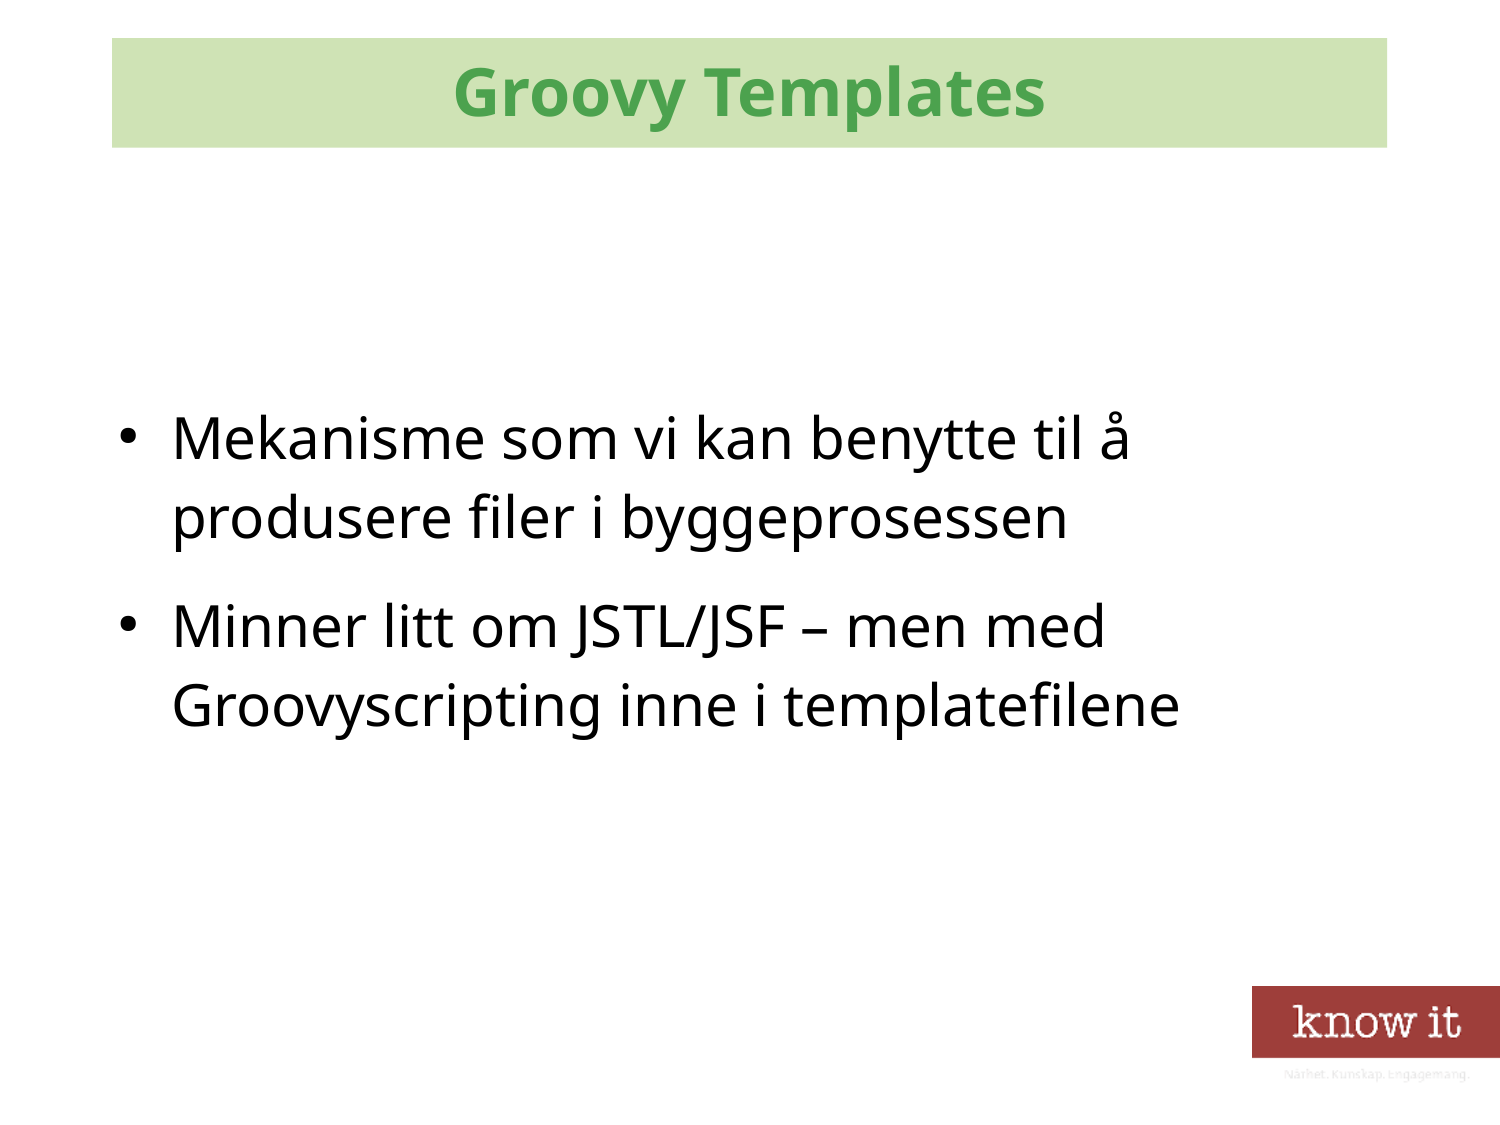

Groovy Templates
# Mekanisme som vi kan benytte til å produsere filer i byggeprosessen
Minner litt om JSTL/JSF – men med Groovyscripting inne i templatefilene